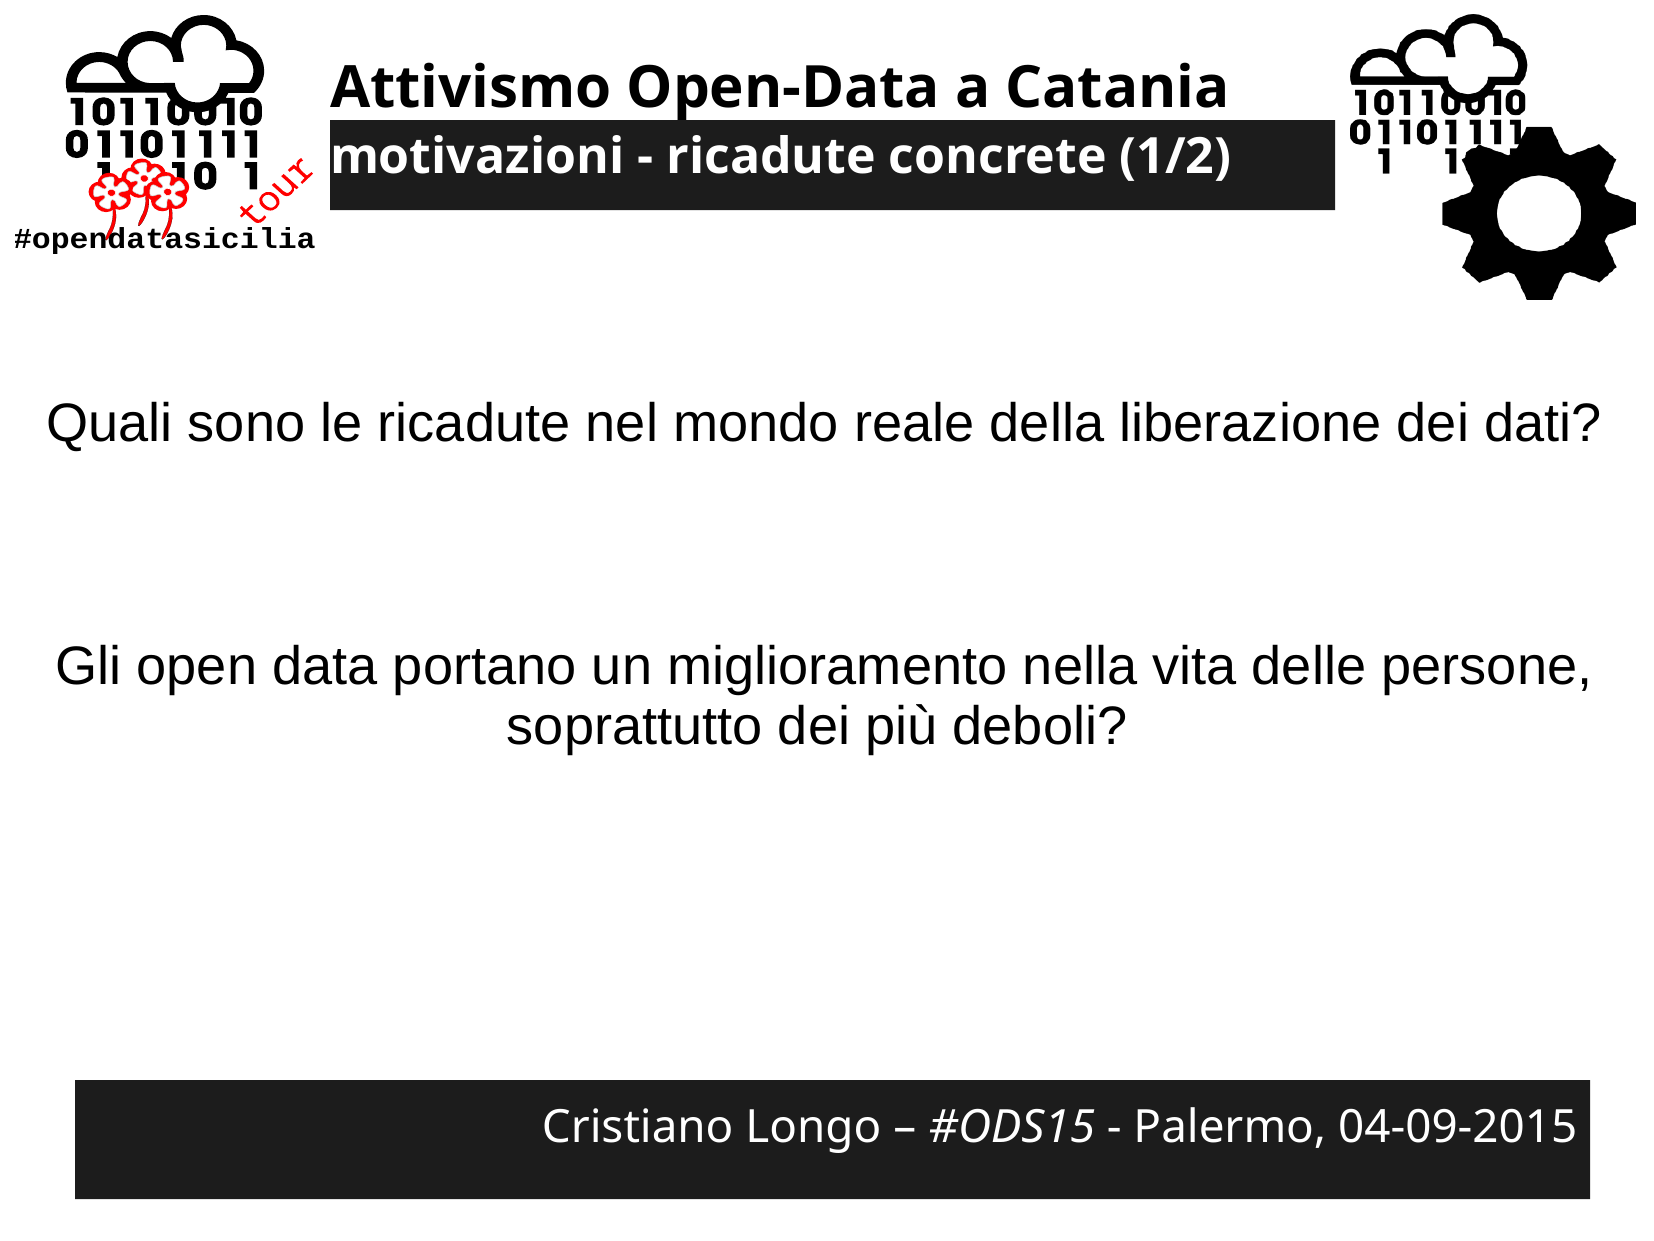

# Attivismo Open-Data a Catania
motivazioni - ricadute concrete (1/2)
Quali sono le ricadute nel mondo reale della liberazione dei dati?
Gli open data portano un miglioramento nella vita delle persone, soprattutto dei più deboli?
 Cristiano Longo – #ODS15 - Palermo, 04-09-2015